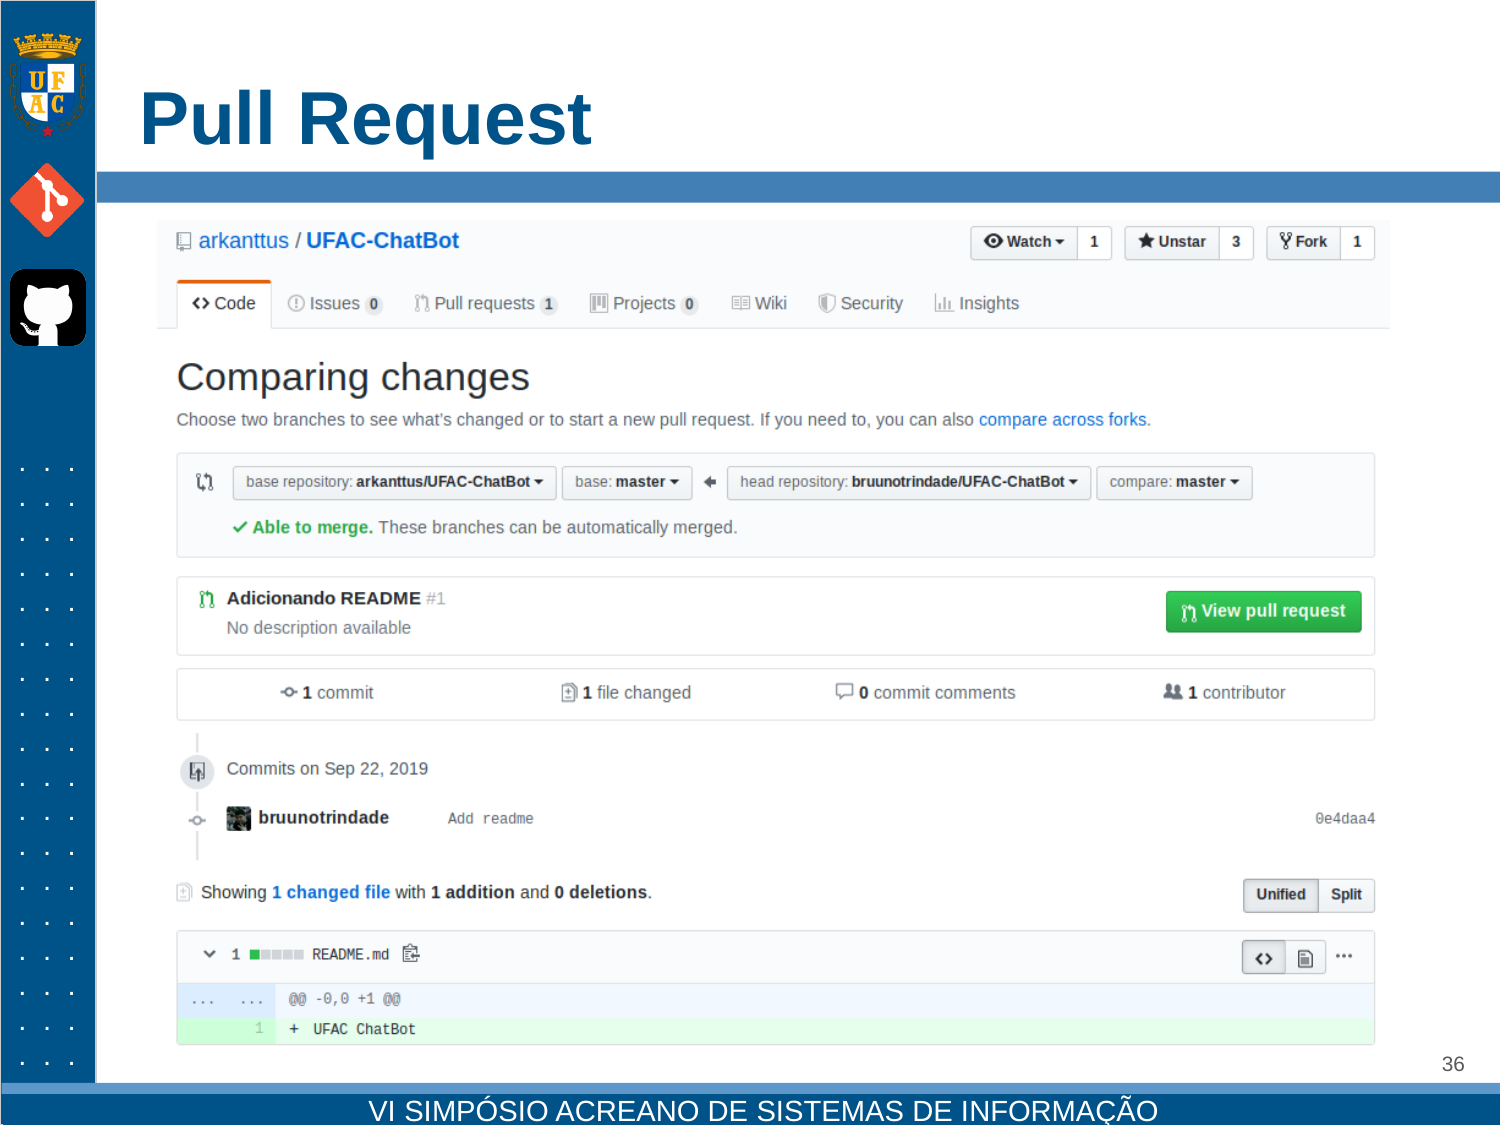

# Pull Request
. . .
. . .
. . .
. . .
. . .
. . .
. . .
. . .
. . .
. . .
. . .
. . .
. . .
. . .
. . .
. . .
. . .
. . .
VI SIMPÓSIO ACREANO DE SISTEMAS DE INFORMAÇÃO